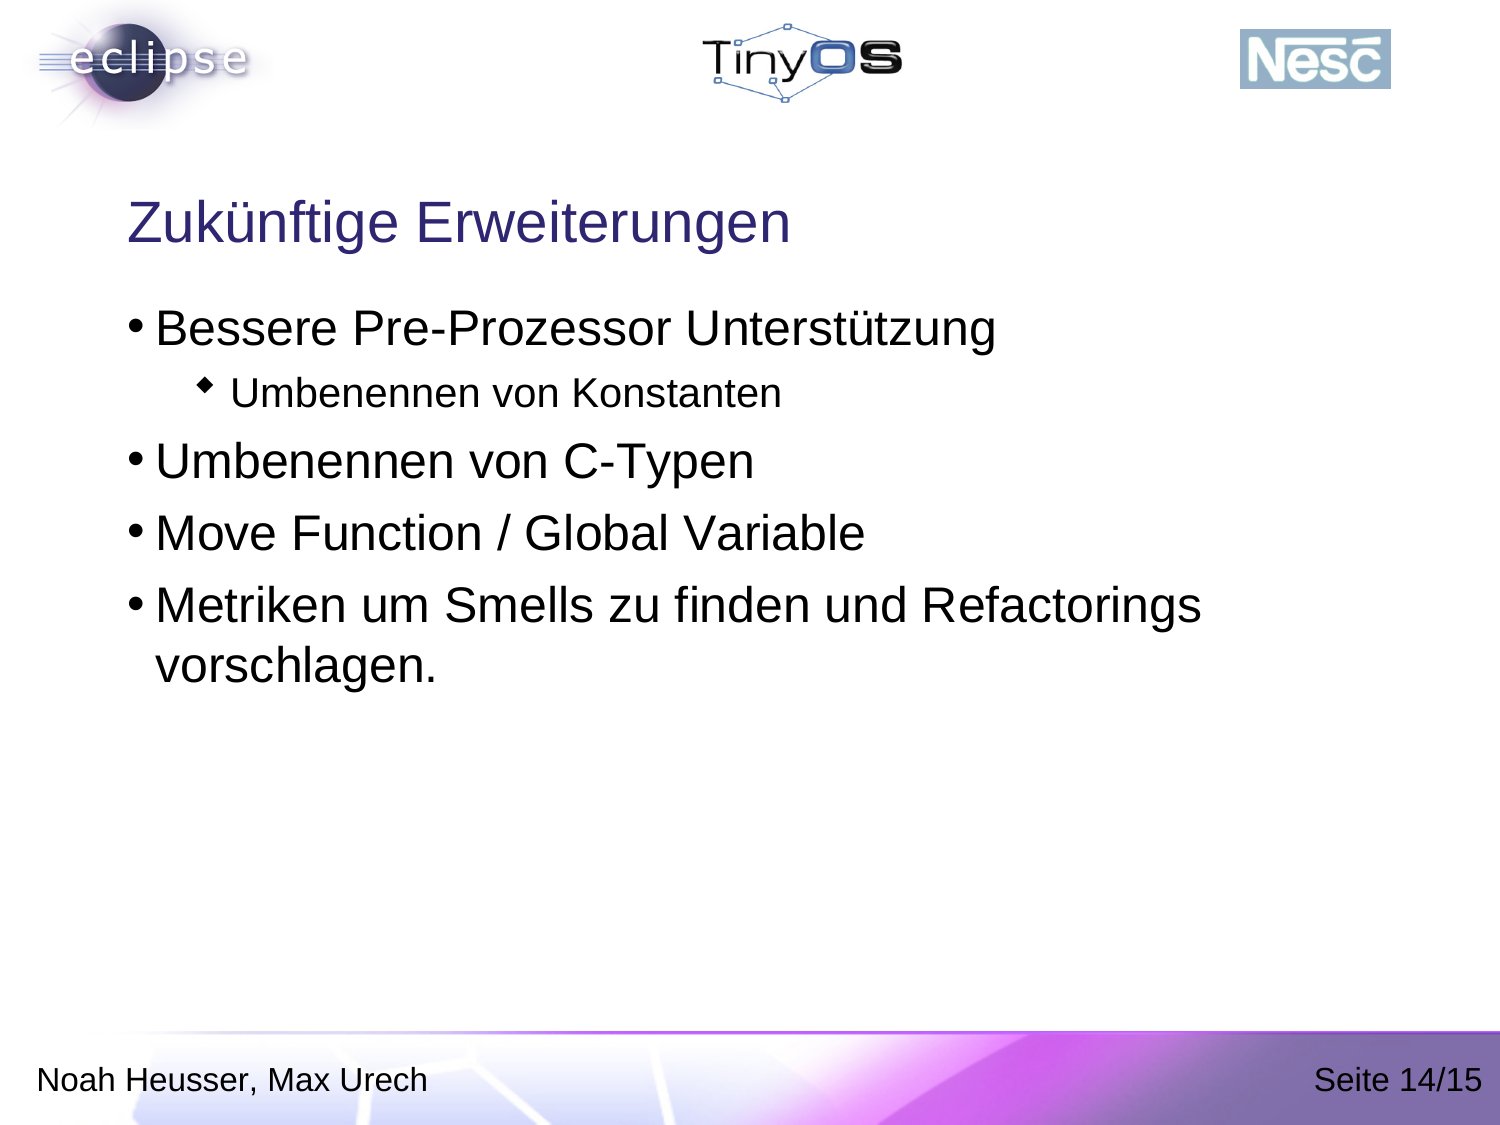

# Zukünftige Erweiterungen
Bessere Pre-Prozessor Unterstützung
Umbenennen von Konstanten
Umbenennen von C-Typen
Move Function / Global Variable
Metriken um Smells zu finden und Refactorings vorschlagen.